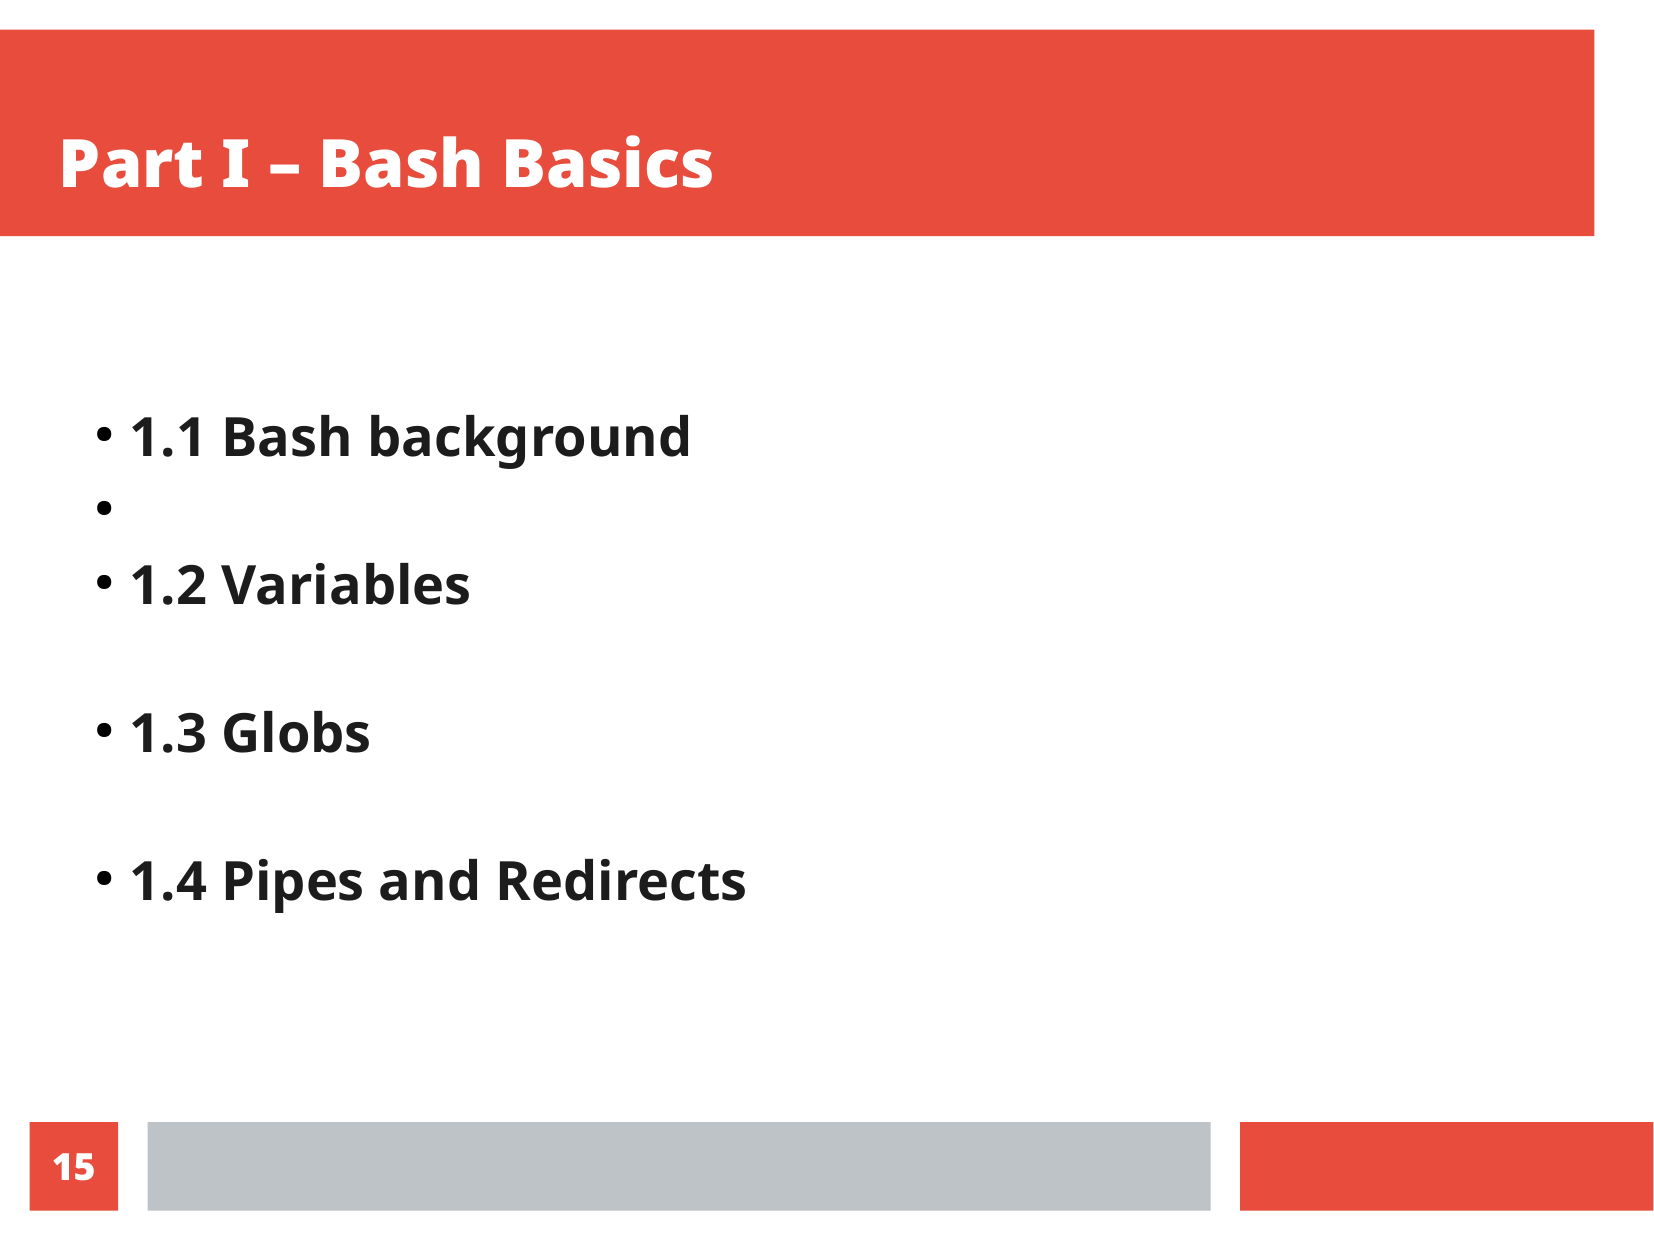

# Part I – Bash Basics
1.1 Bash background
1.2 Variables
1.3 Globs
1.4 Pipes and Redirects
15